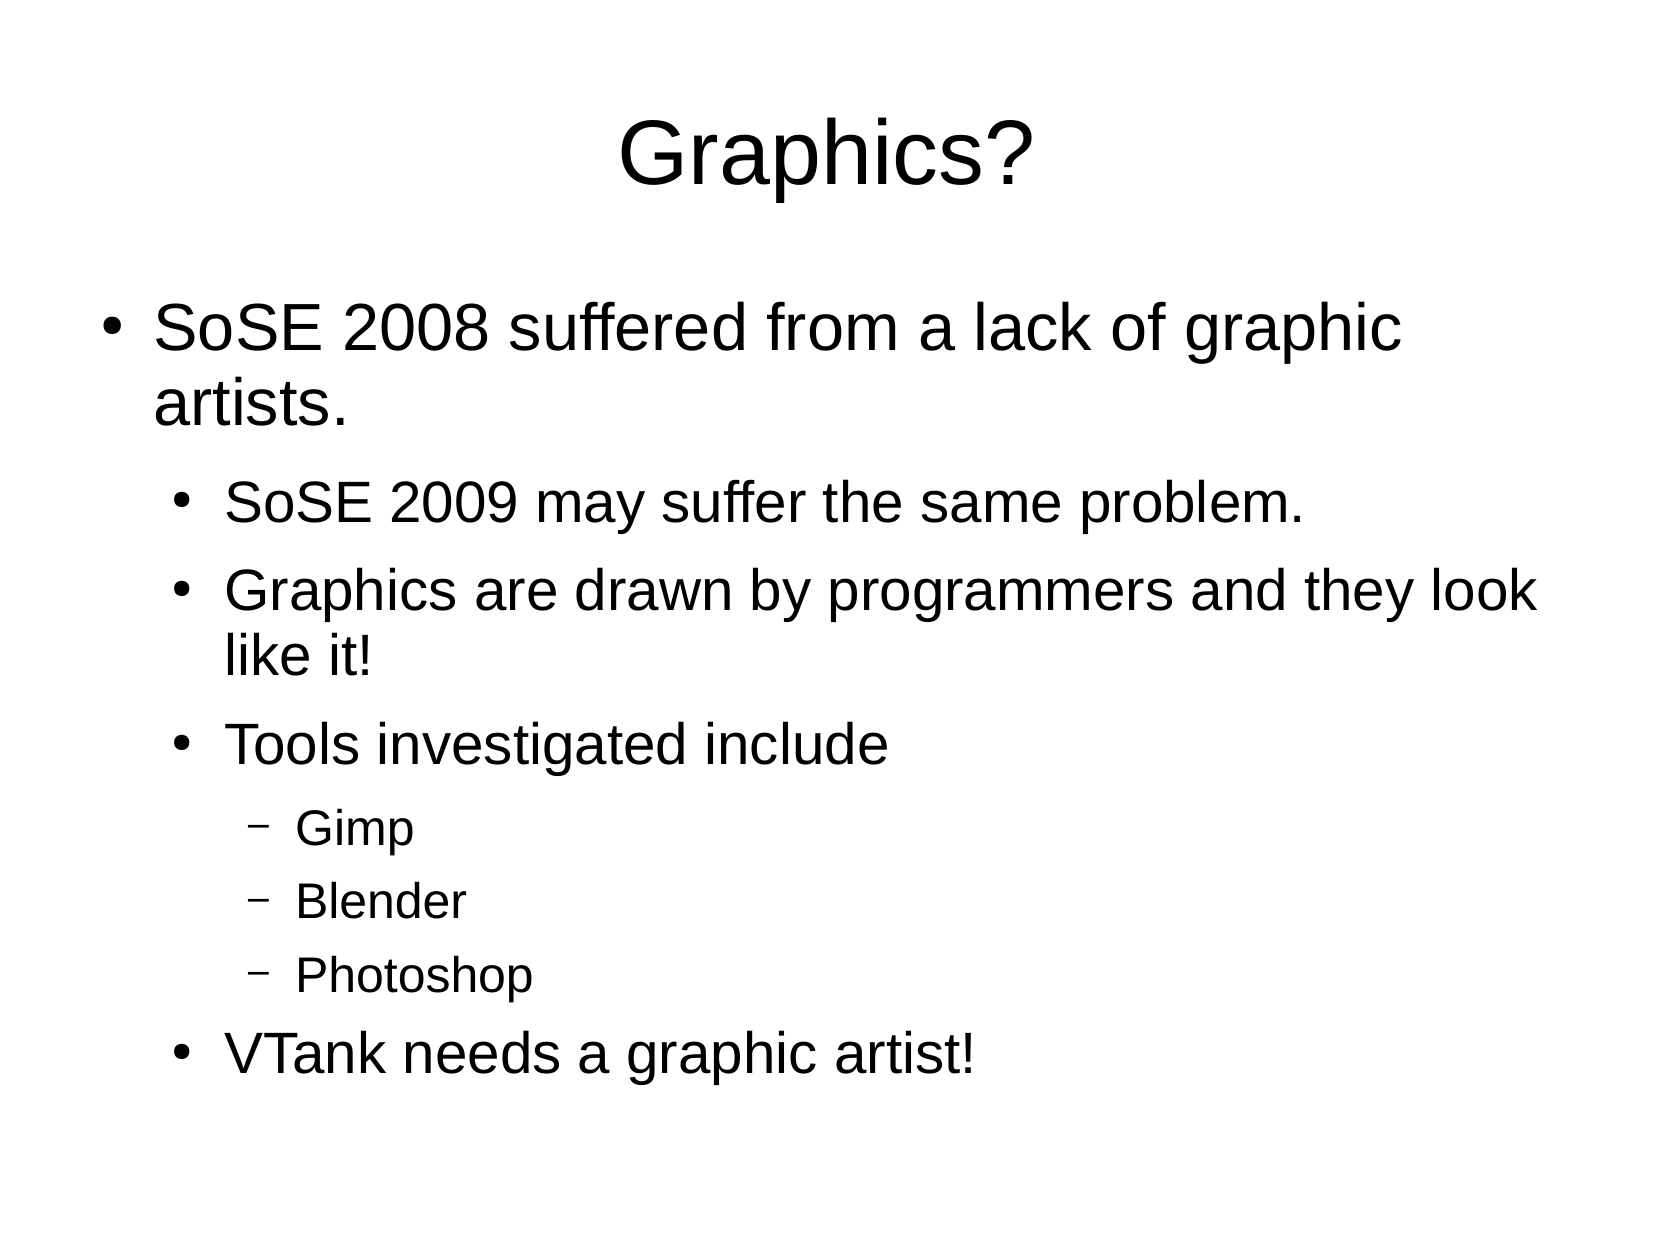

# Graphics?
SoSE 2008 suffered from a lack of graphic artists.
SoSE 2009 may suffer the same problem.
Graphics are drawn by programmers and they look like it!
Tools investigated include
Gimp
Blender
Photoshop
VTank needs a graphic artist!